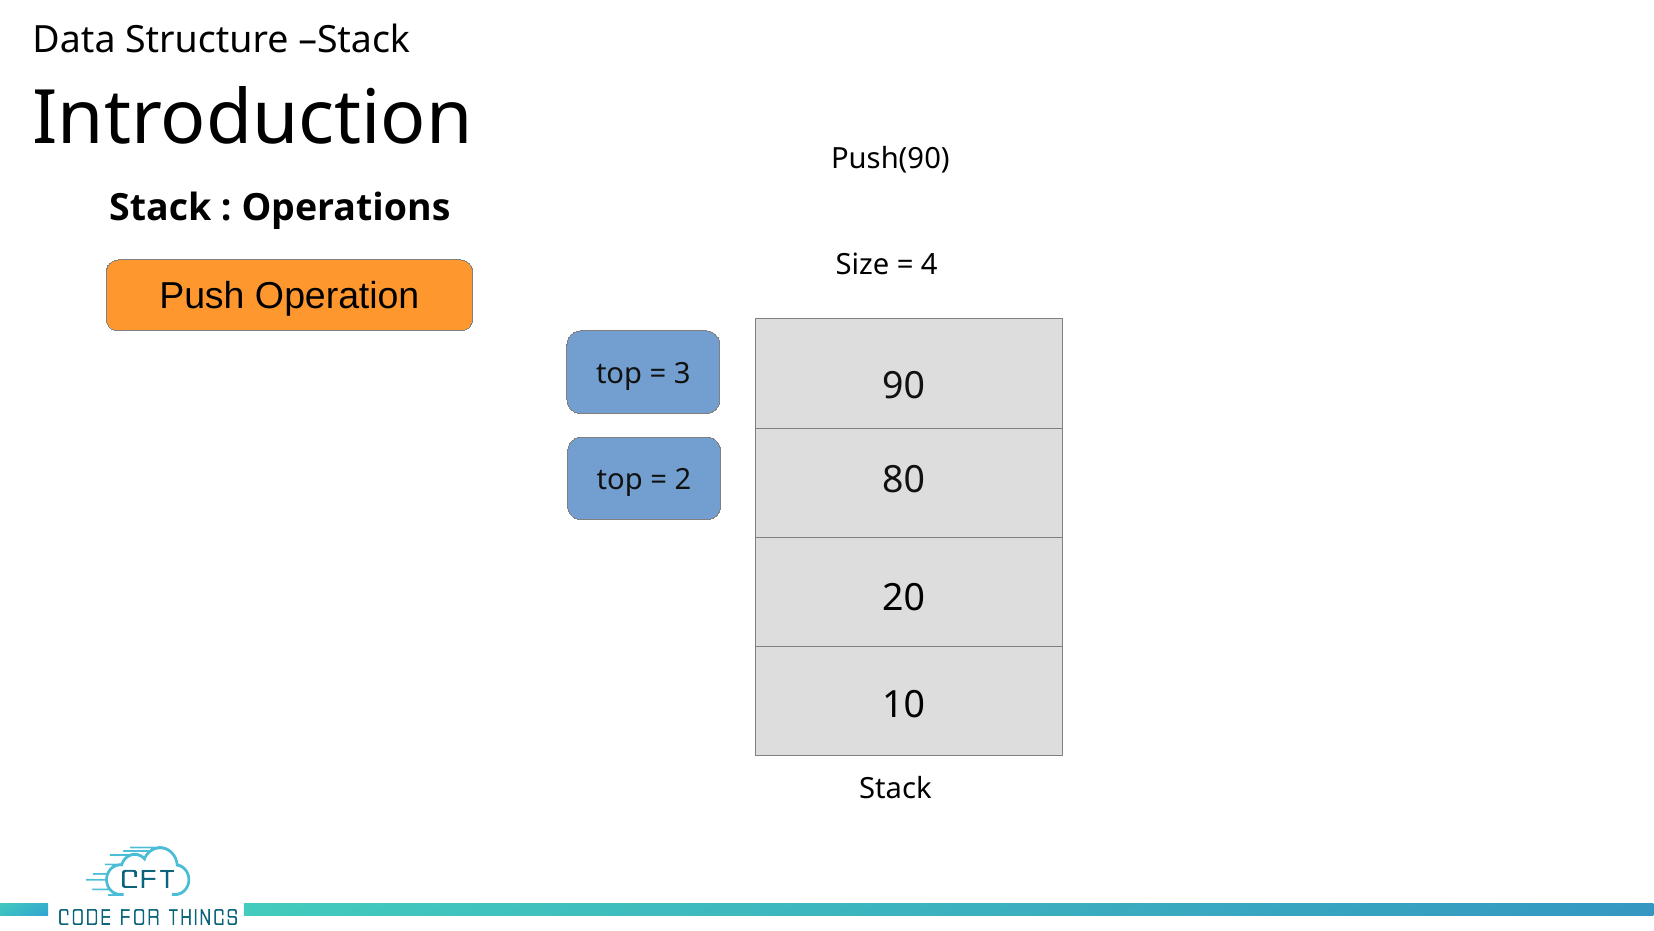

# Data Structure –Stack Introduction
Push(90)
Stack : Operations
Size = 4
Push Operation
top = 3
40
90
top = 2
3
80
20
10
Stack